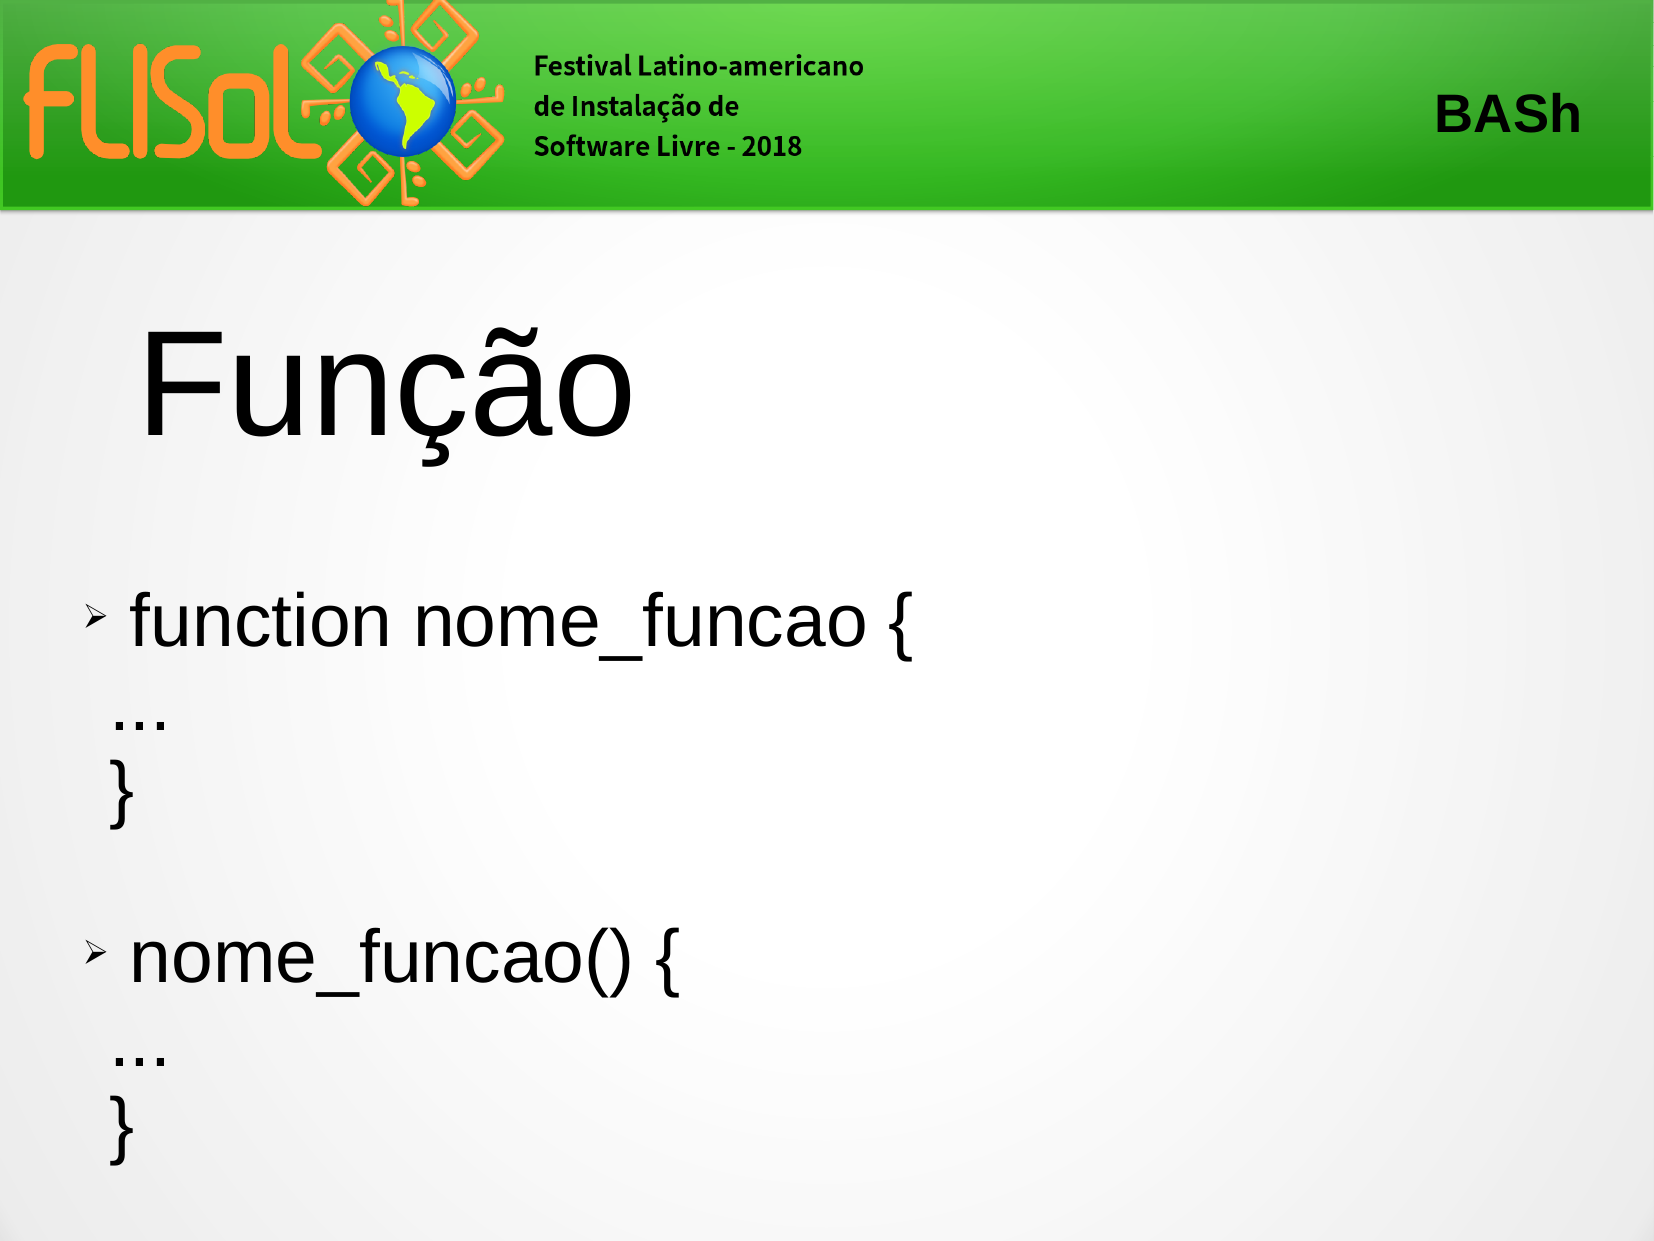

BASh
# Função
 function nome_funcao {
...
}
 nome_funcao() {
...
}